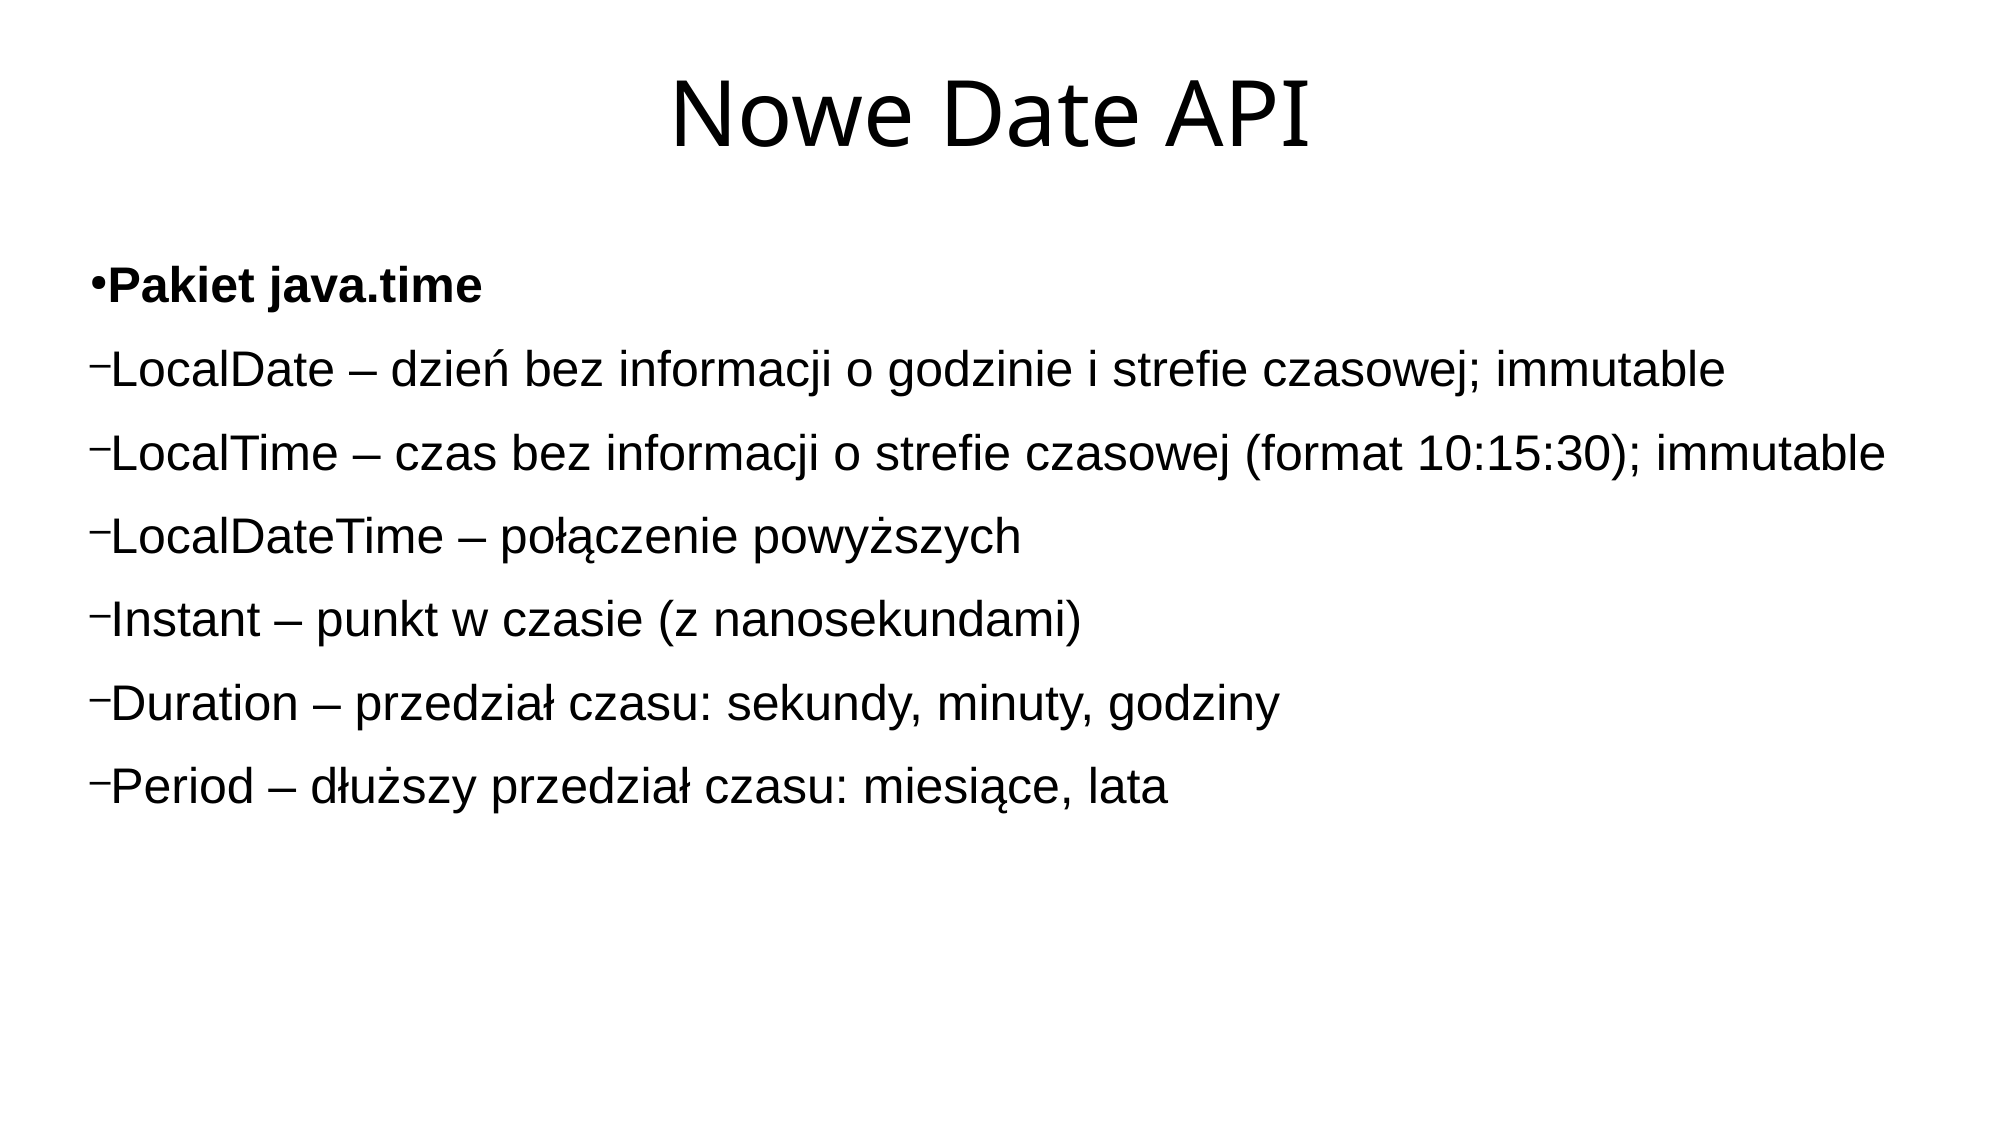

# Nowe Date API
Pakiet java.time
LocalDate – dzień bez informacji o godzinie i strefie czasowej; immutable
LocalTime – czas bez informacji o strefie czasowej (format 10:15:30); immutable
LocalDateTime – połączenie powyższych
Instant – punkt w czasie (z nanosekundami)
Duration – przedział czasu: sekundy, minuty, godziny
Period – dłuższy przedział czasu: miesiące, lata